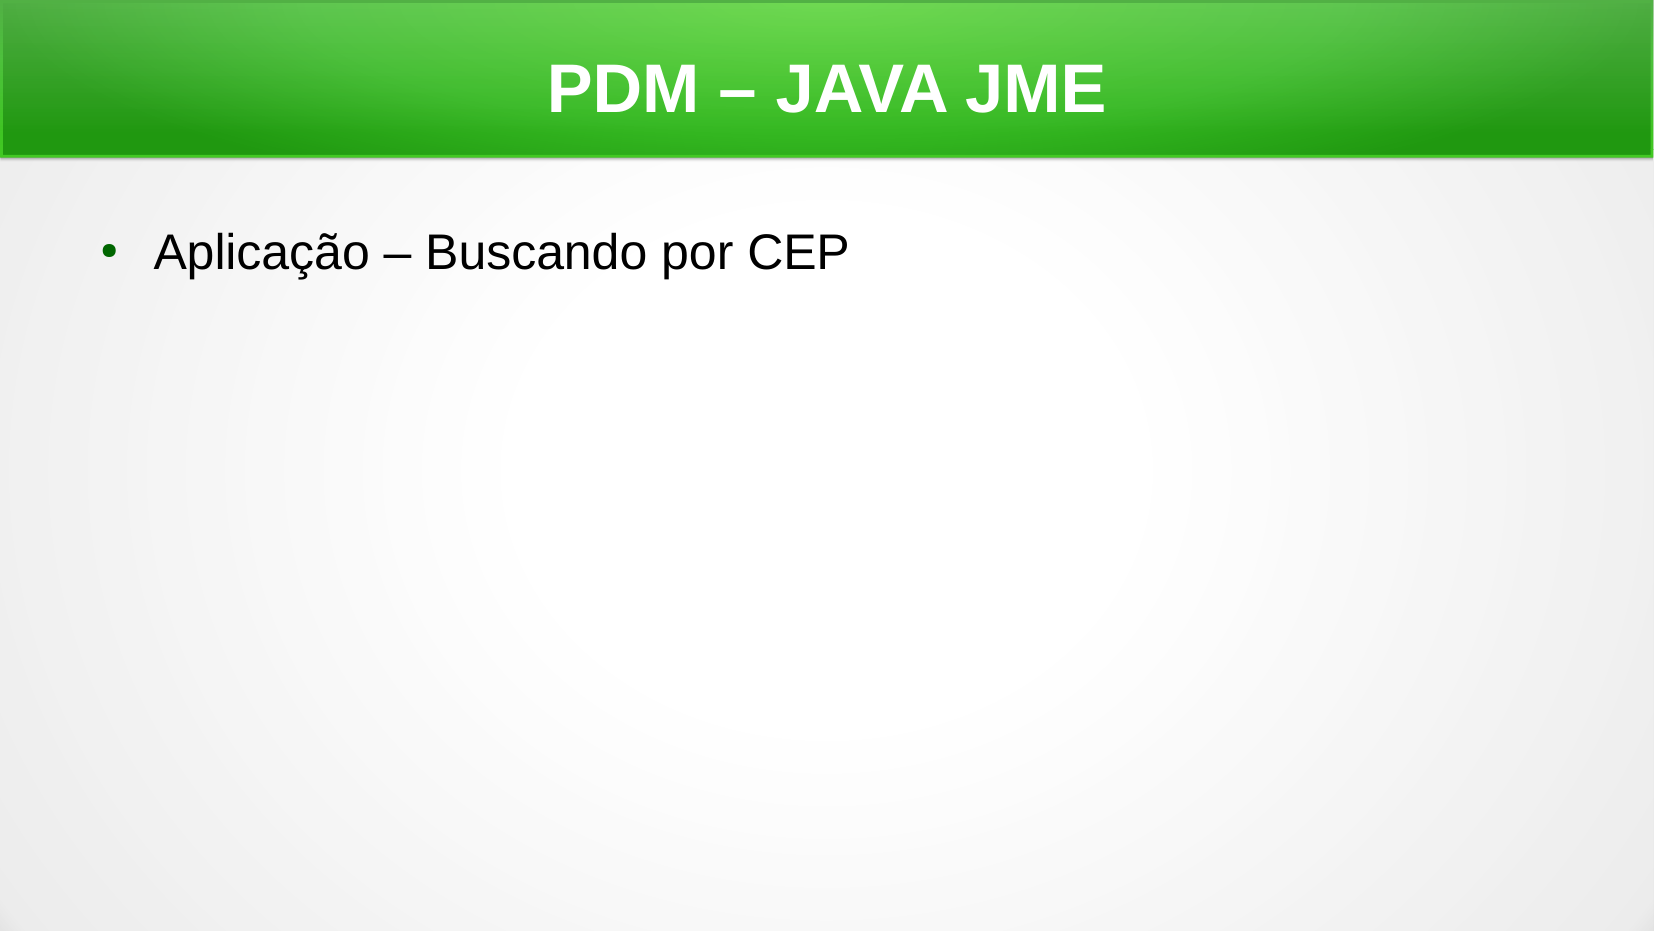

# PDM – JAVA JME
Aplicação – Buscando por CEP